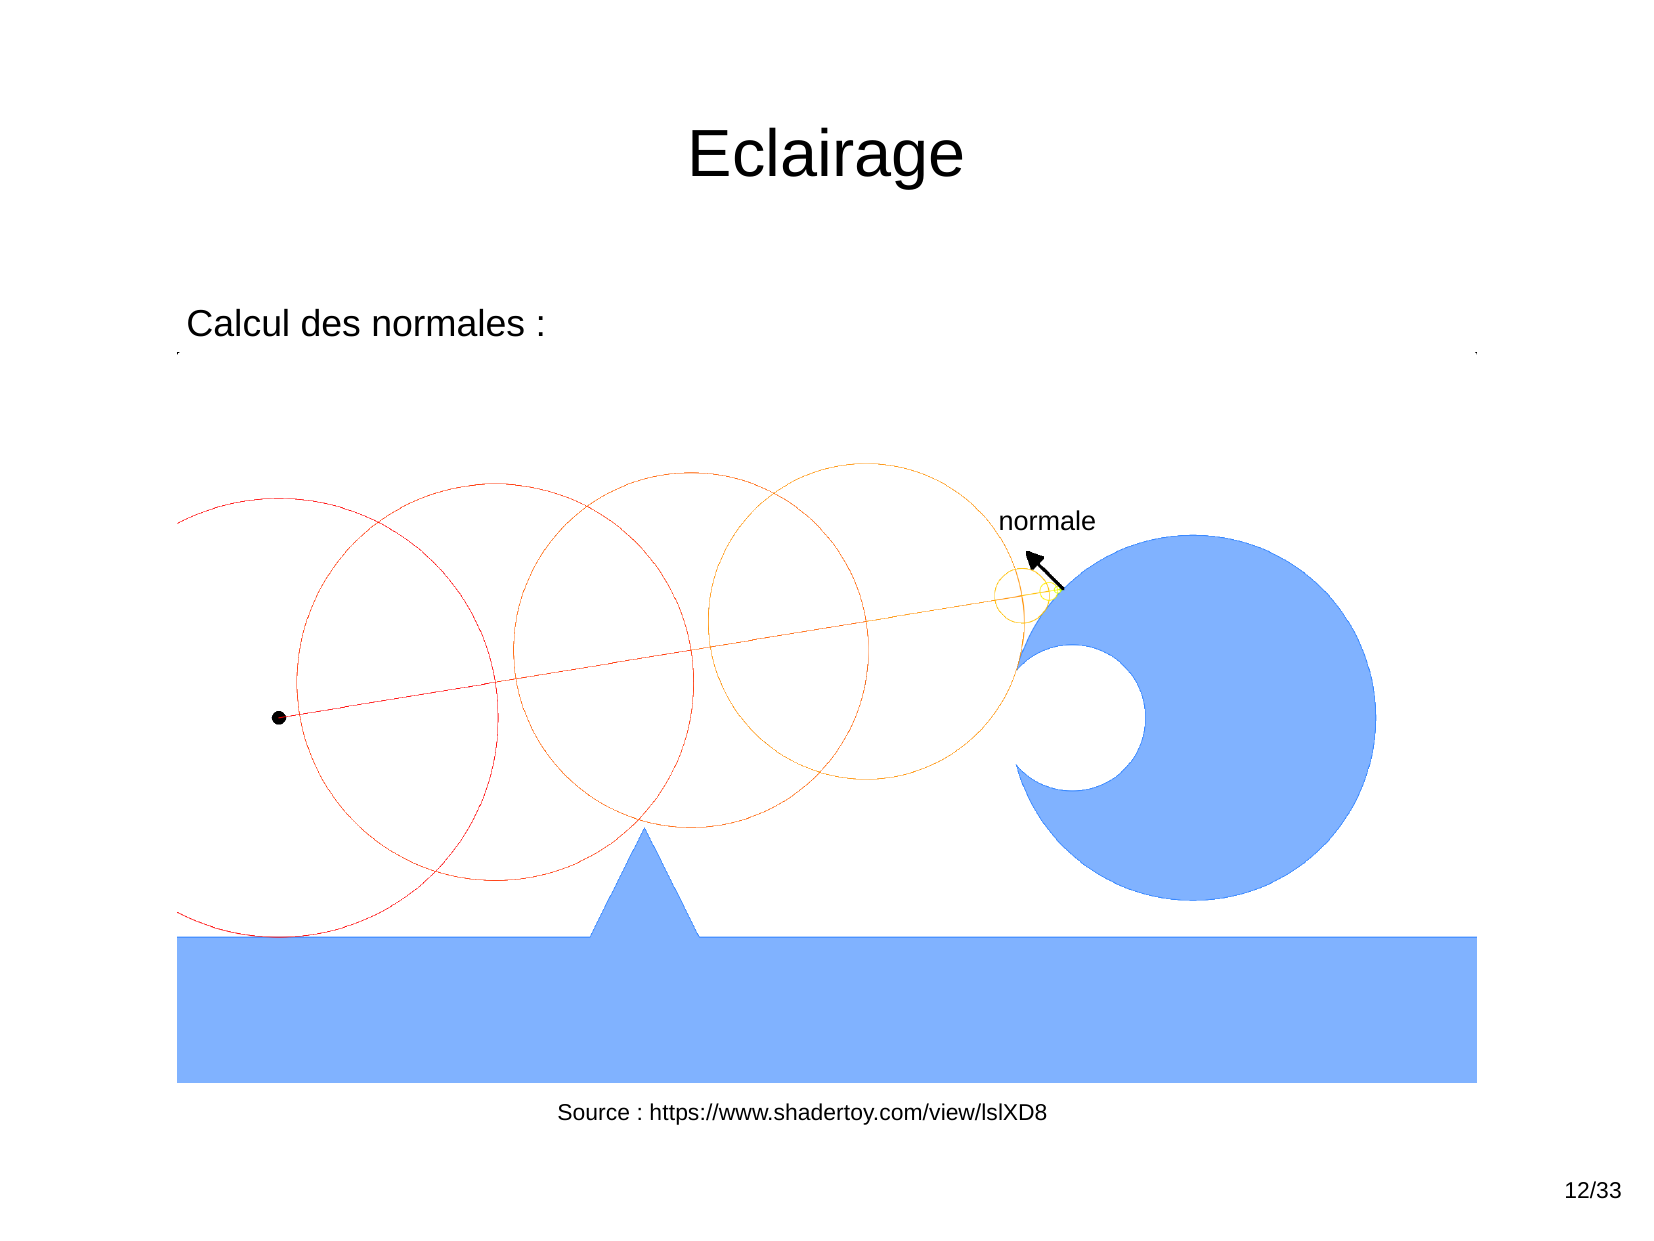

# Eclairage
Calcul des normales :
normale
Source : https://www.shadertoy.com/view/lslXD8
12/33